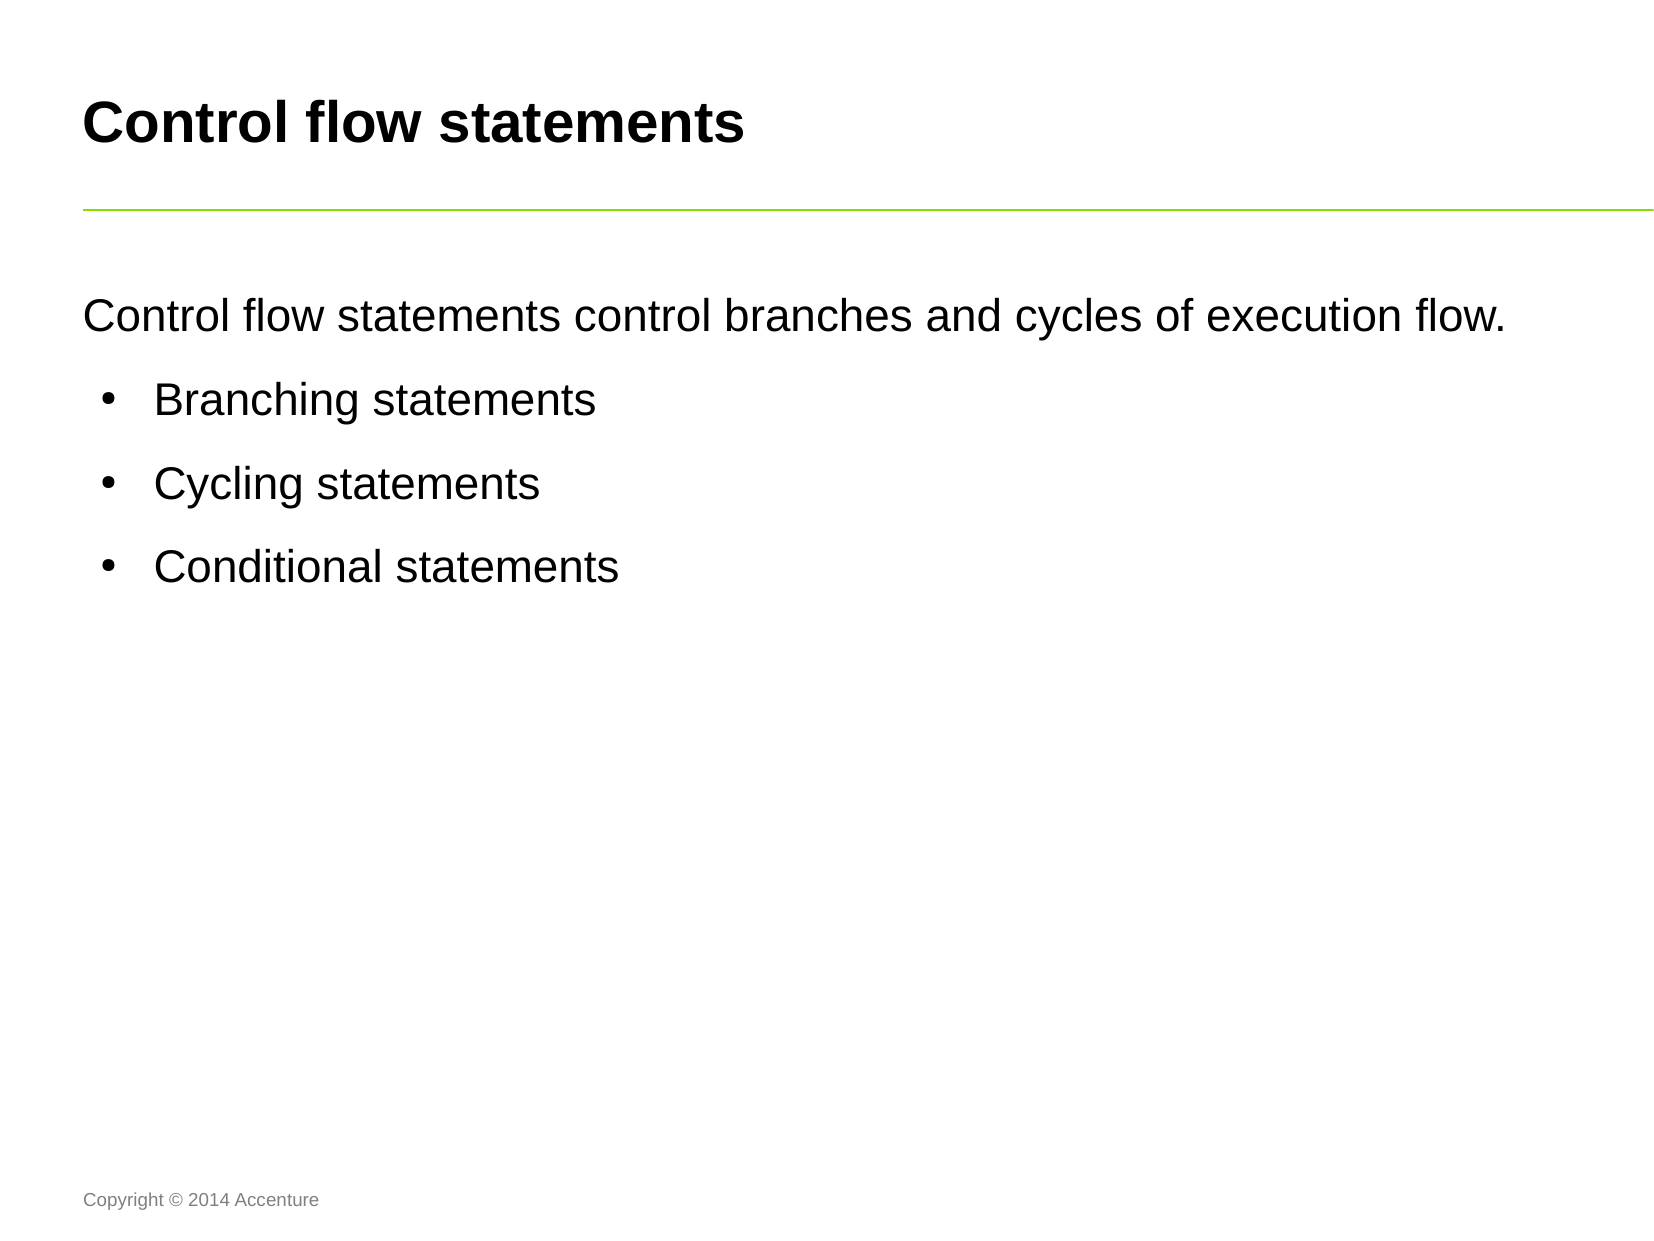

# Control flow statements
Control flow statements control branches and cycles of execution flow.
Branching statements
Cycling statements
Conditional statements